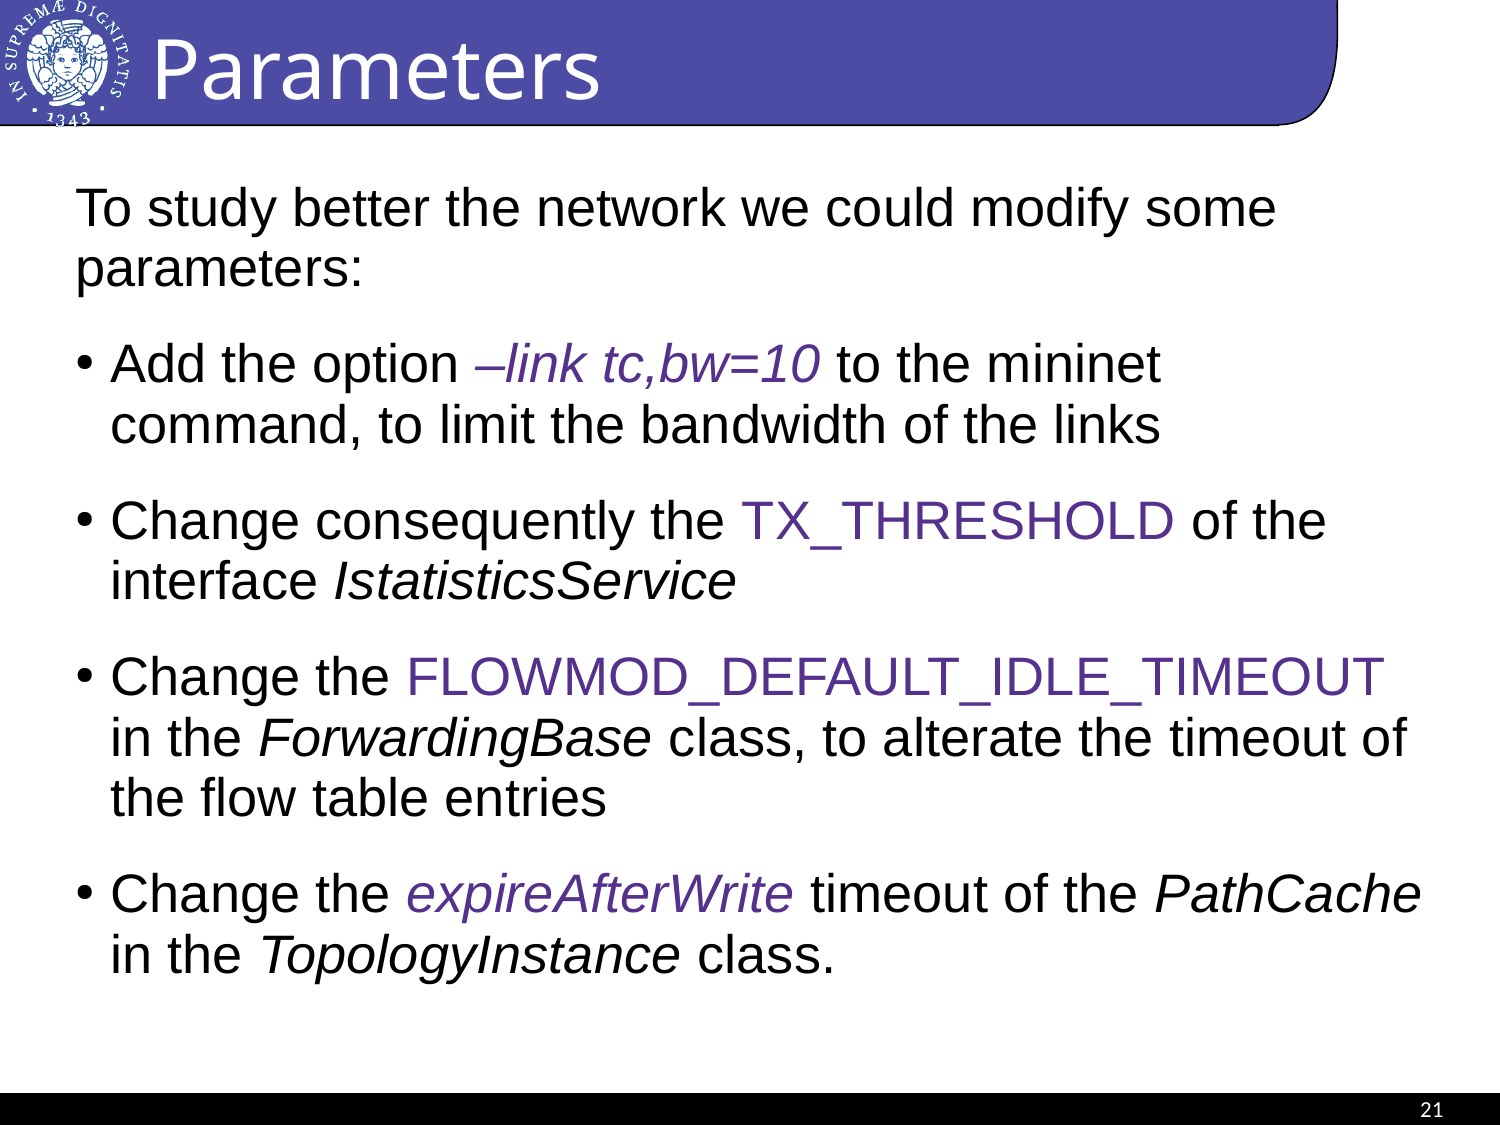

Parameters
# To study better the network we could modify some parameters:
Add the option –link tc,bw=10 to the mininet command, to limit the bandwidth of the links
Change consequently the TX_THRESHOLD of the interface IstatisticsService
Change the FLOWMOD_DEFAULT_IDLE_TIMEOUT in the ForwardingBase class, to alterate the timeout of the flow table entries
Change the expireAfterWrite timeout of the PathCache in the TopologyInstance class.